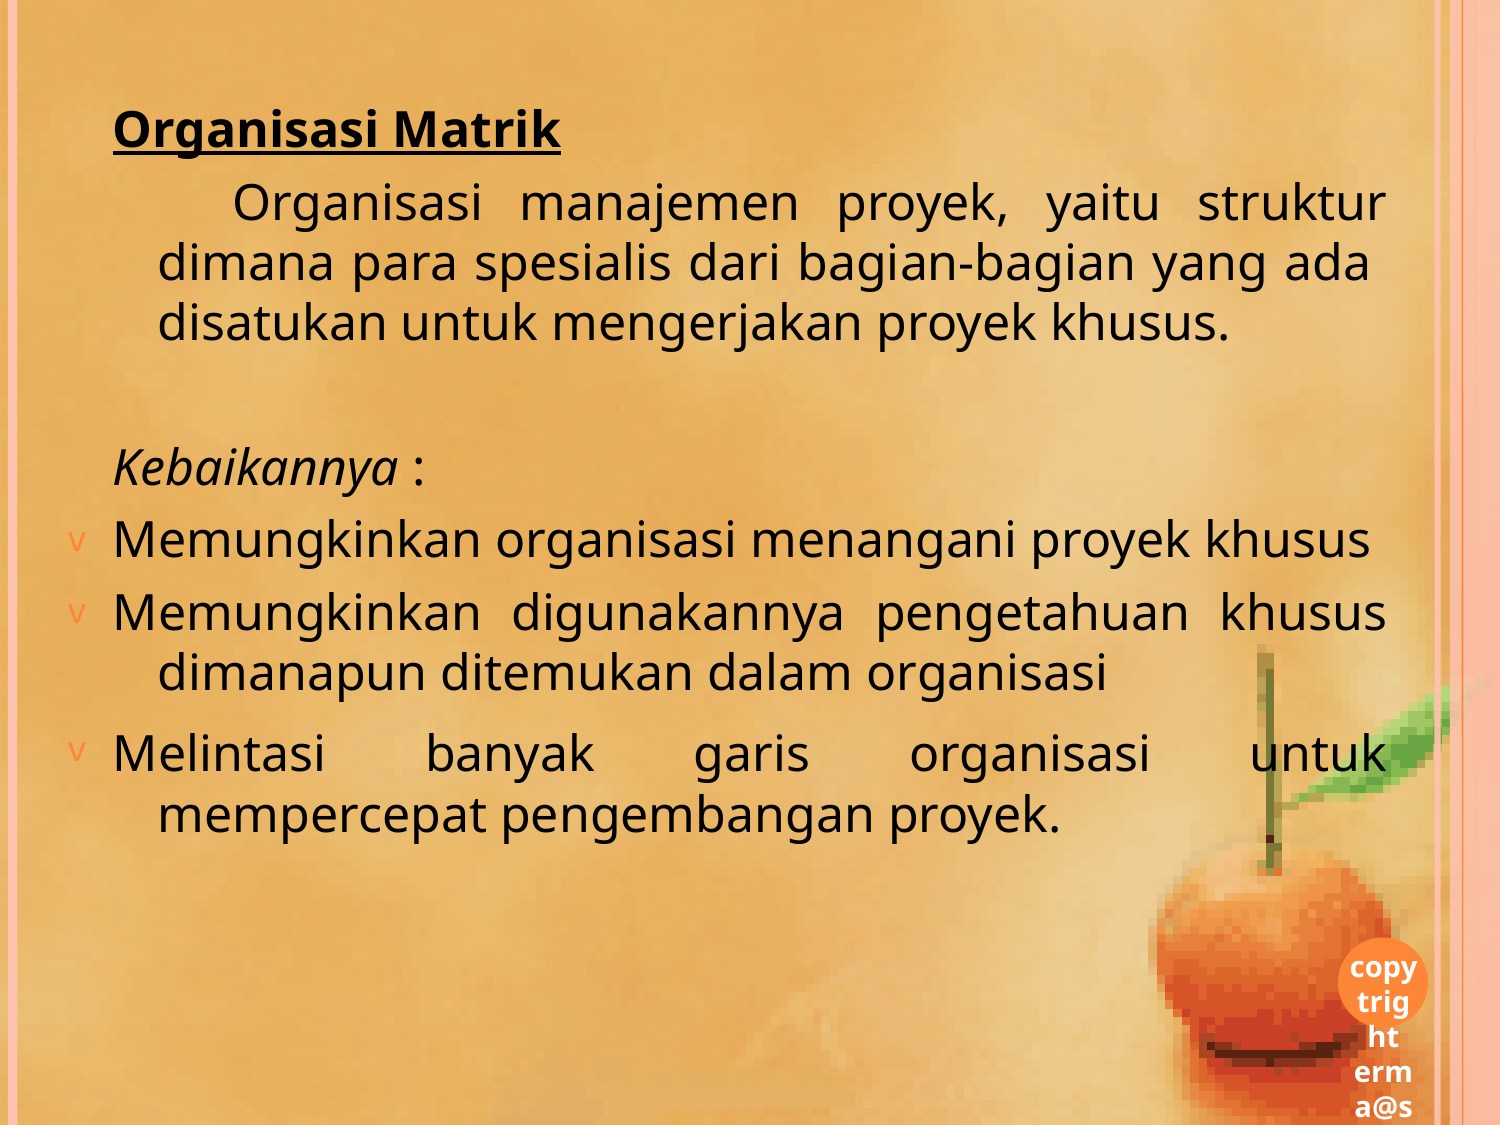

# Organisasi Matrik
	Organisasi manajemen proyek, yaitu struktur dimana para spesialis dari bagian-bagian yang ada disatukan untuk mengerjakan proyek khusus.
Kebaikannya :
Memungkinkan organisasi menangani proyek khusus
Memungkinkan digunakannya pengetahuan khusus dimanapun ditemukan dalam organisasi
Melintasi banyak garis organisasi untuk mempercepat pengembangan proyek.
copytright erma@stikom-bali.ac.id